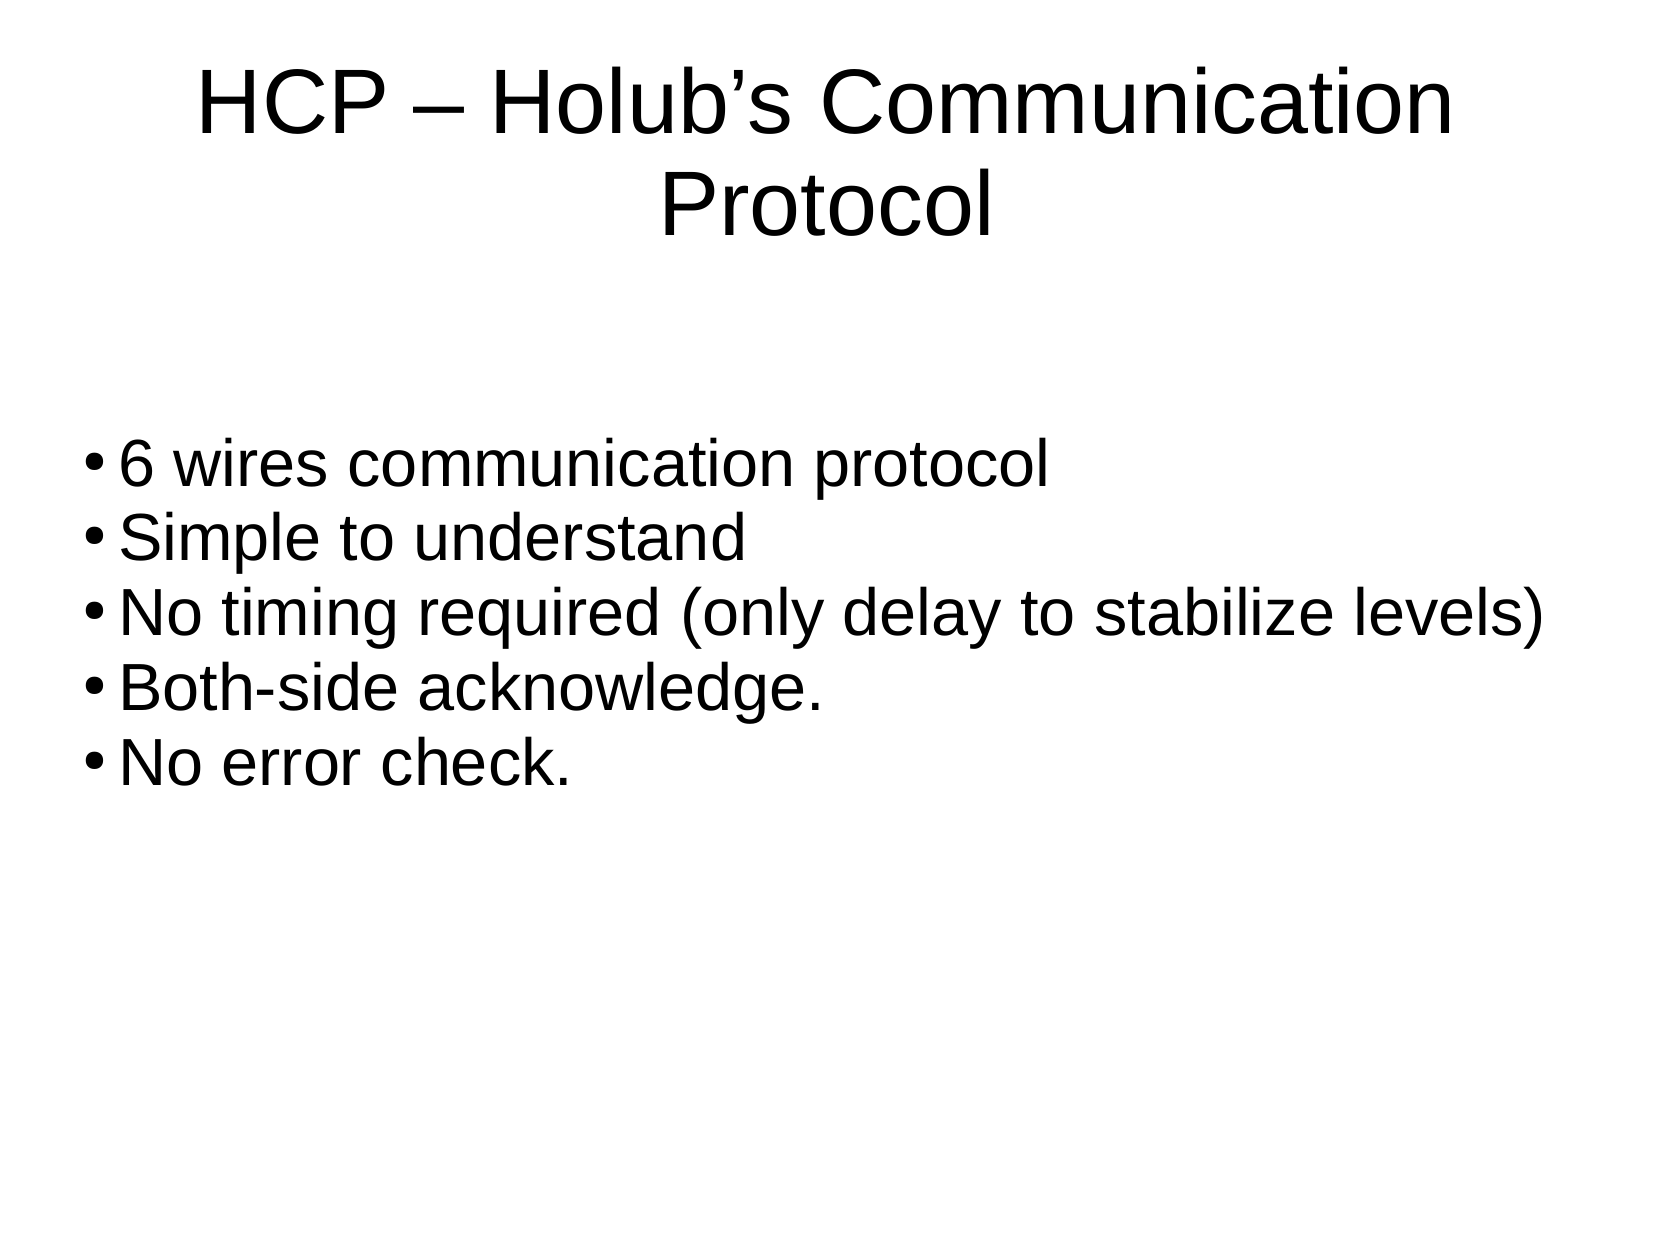

# HCP – Holub’s Communication Protocol
6 wires communication protocol
Simple to understand
No timing required (only delay to stabilize levels)
Both-side acknowledge.
No error check.